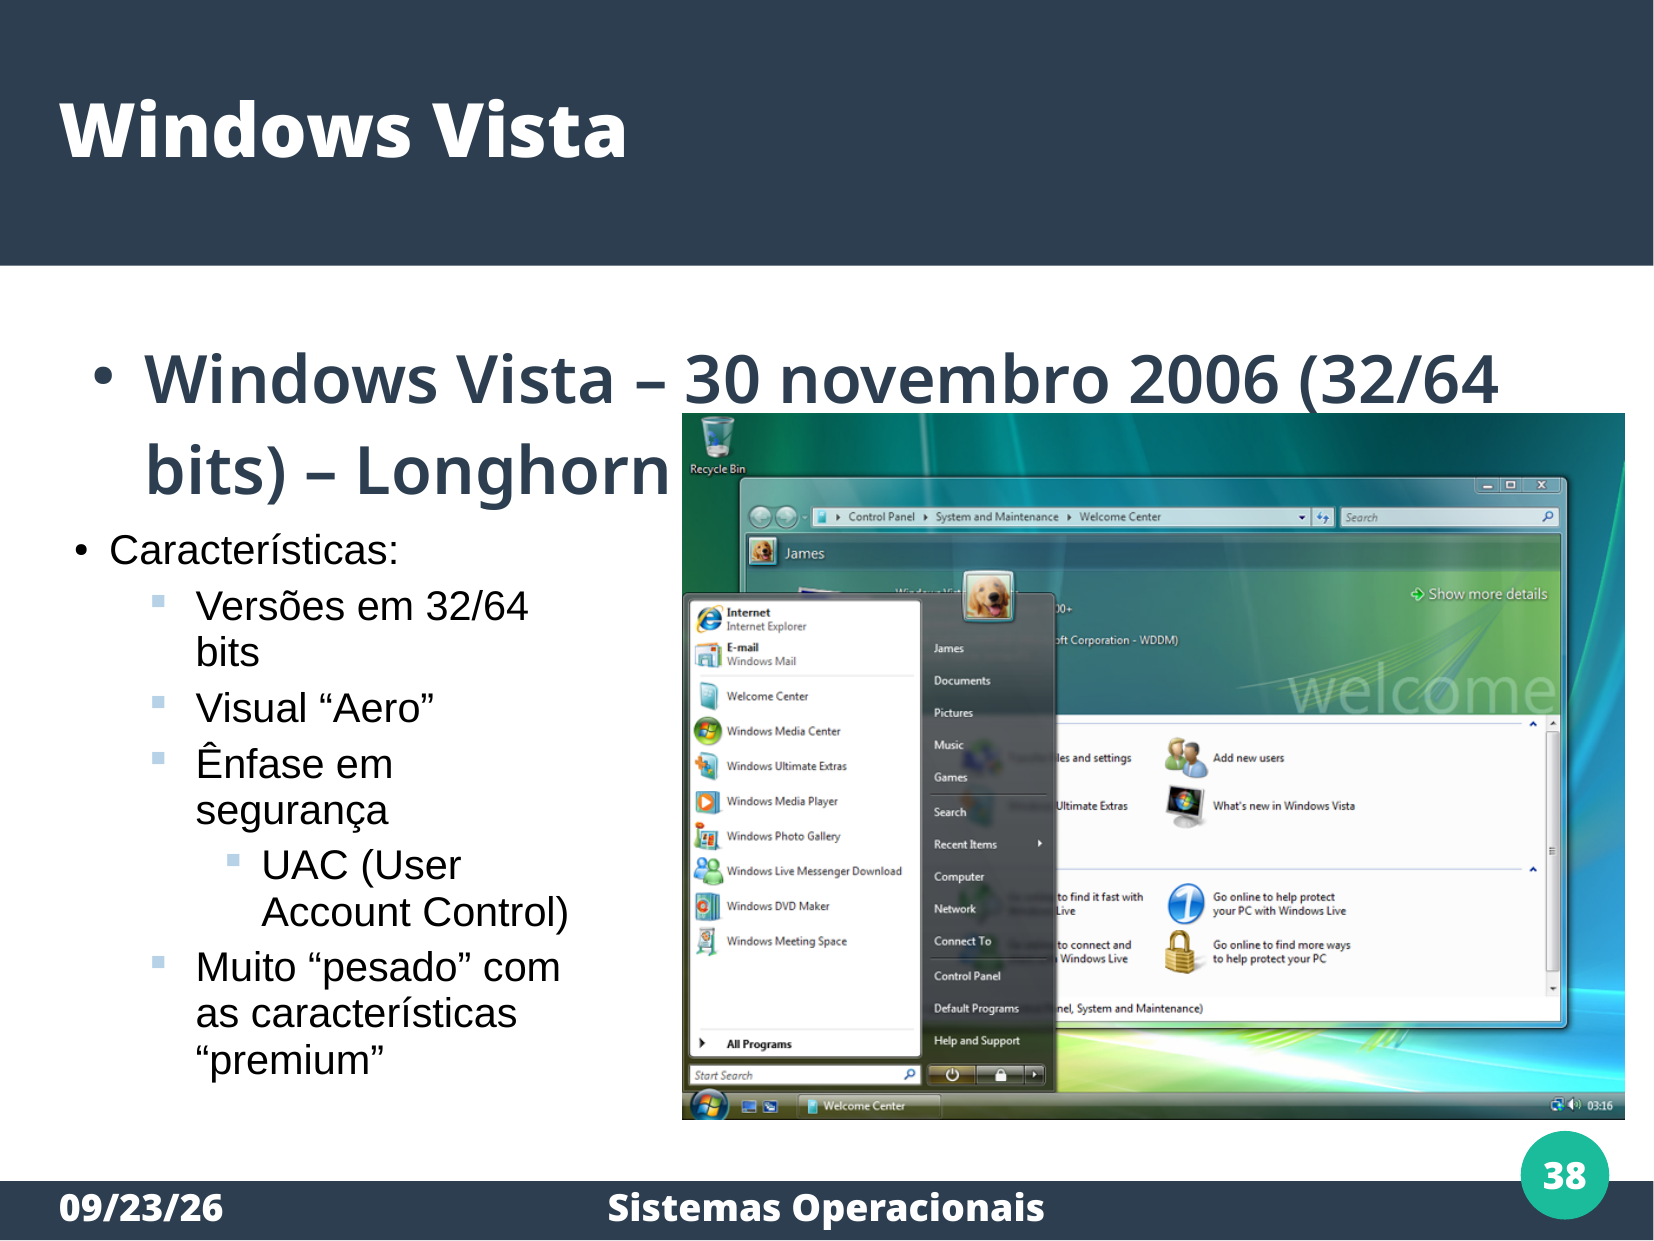

Windows Vista
# Windows Vista – 30 novembro 2006 (32/64 bits) – Longhorn
Características:
Versões em 32/64 bits
Visual “Aero”
Ênfase em segurança
UAC (User Account Control)
Muito “pesado” com as características “premium”
38
Sistemas Operacionais